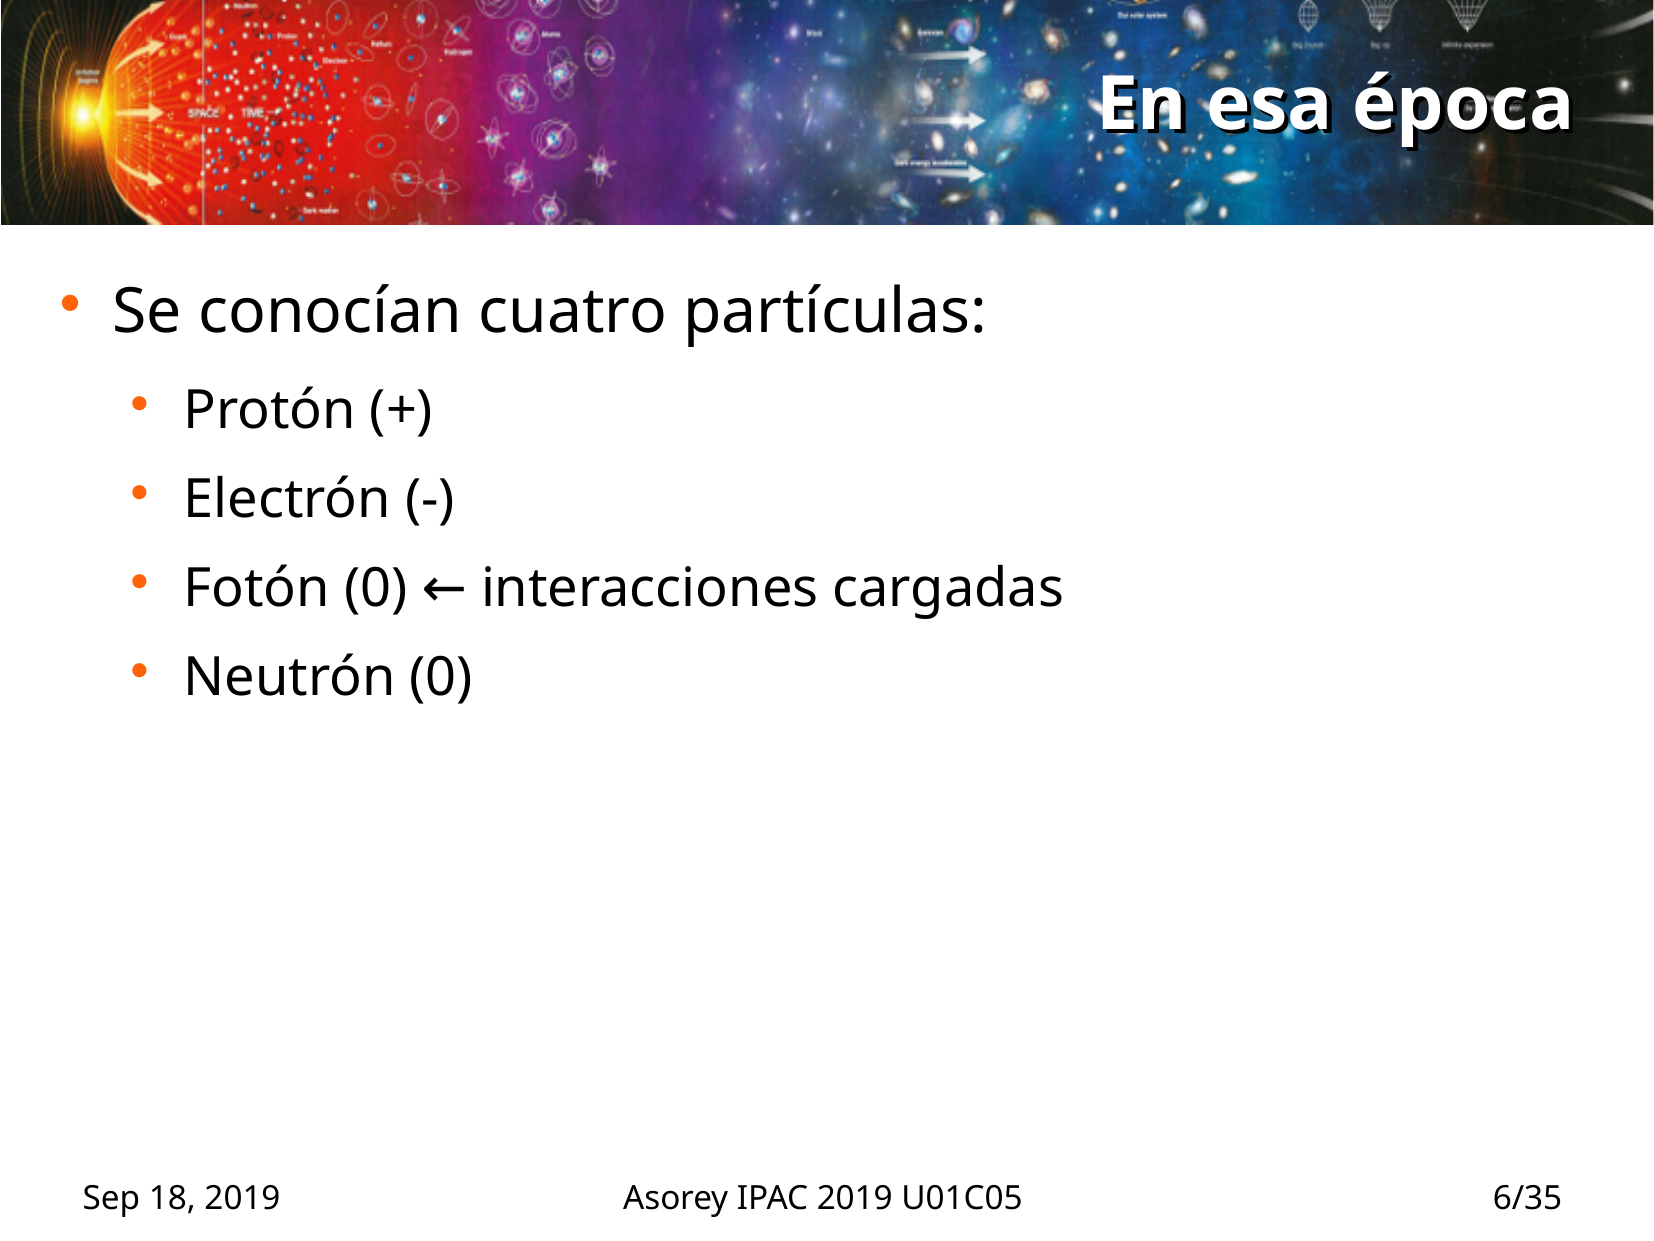

# En esa época
Se conocían cuatro partículas:
Protón (+)
Electrón (-)
Fotón (0) ← interacciones cargadas
Neutrón (0)
Sep 18, 2019
Asorey IPAC 2019 U01C05
6